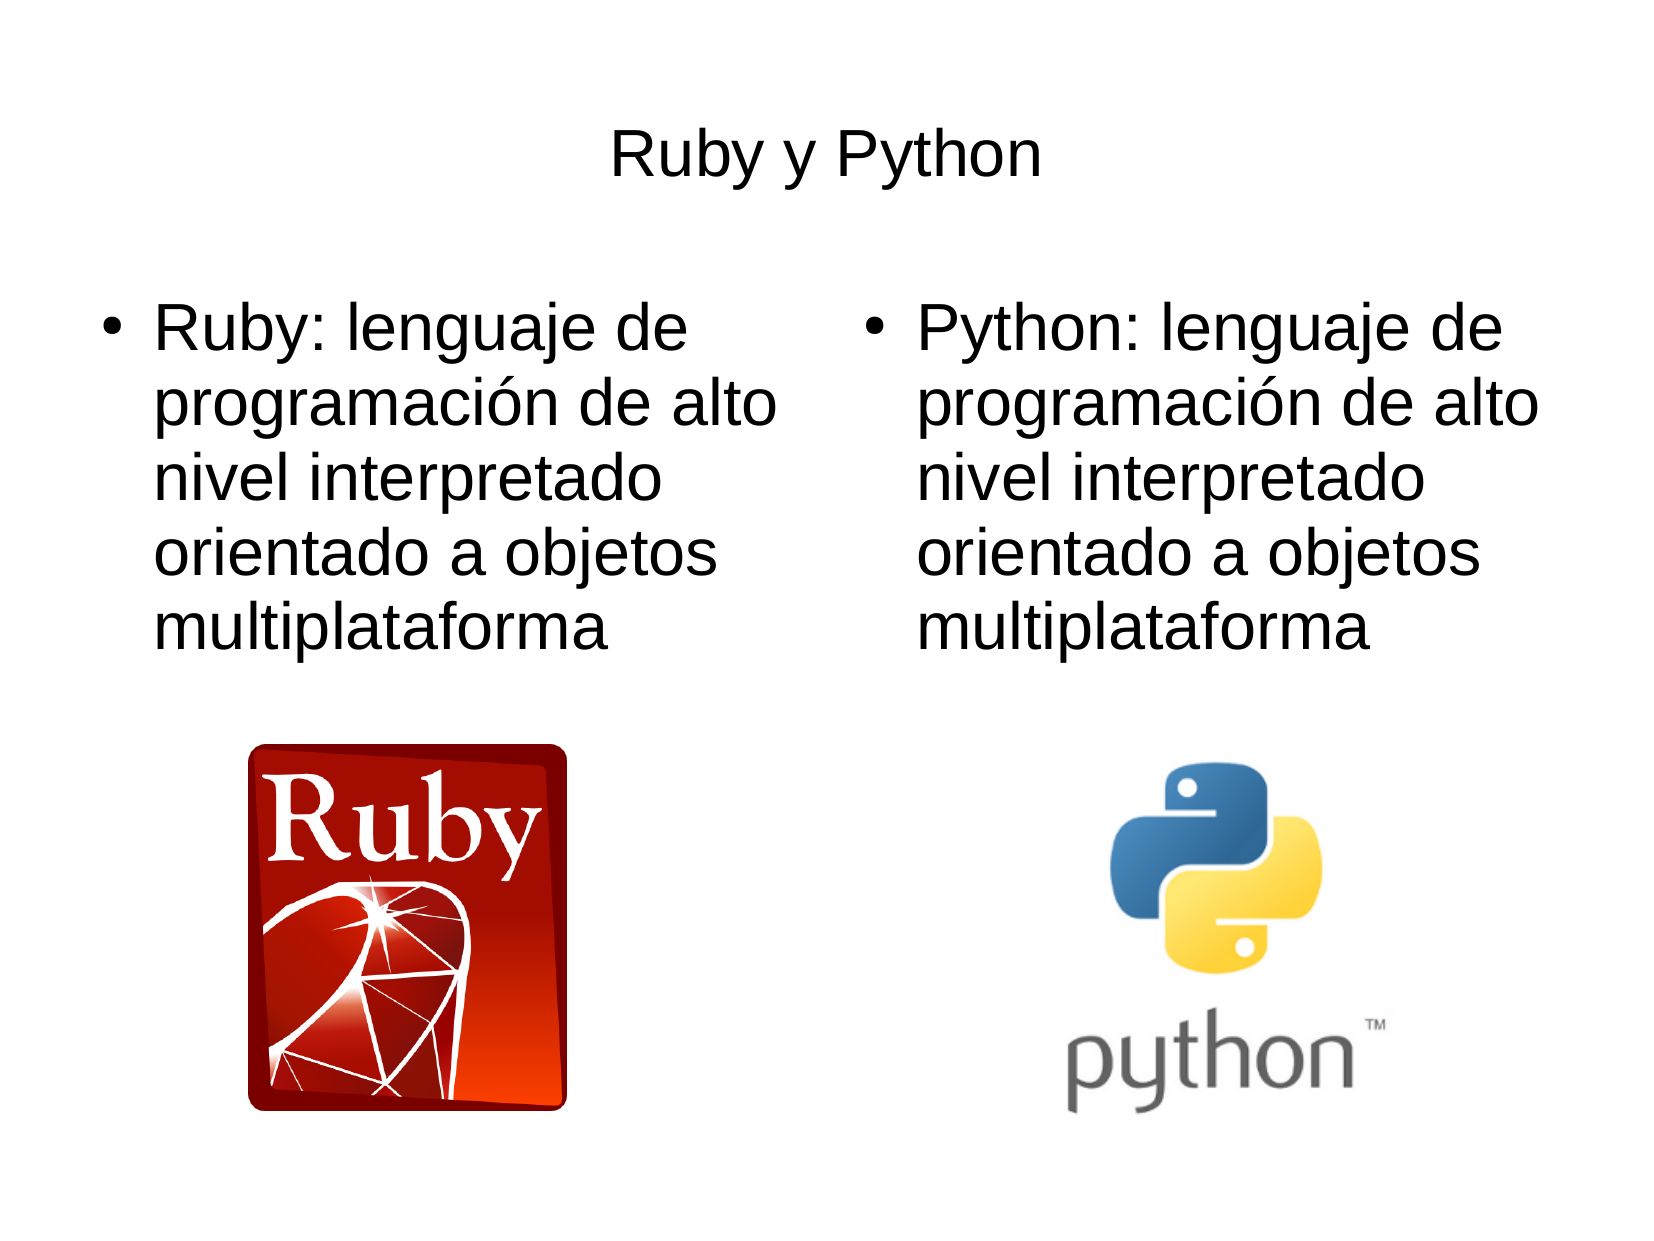

# Ruby y Python
Ruby: lenguaje de programación de alto nivel interpretado orientado a objetos multiplataforma
Python: lenguaje de programación de alto nivel interpretado orientado a objetos multiplataforma